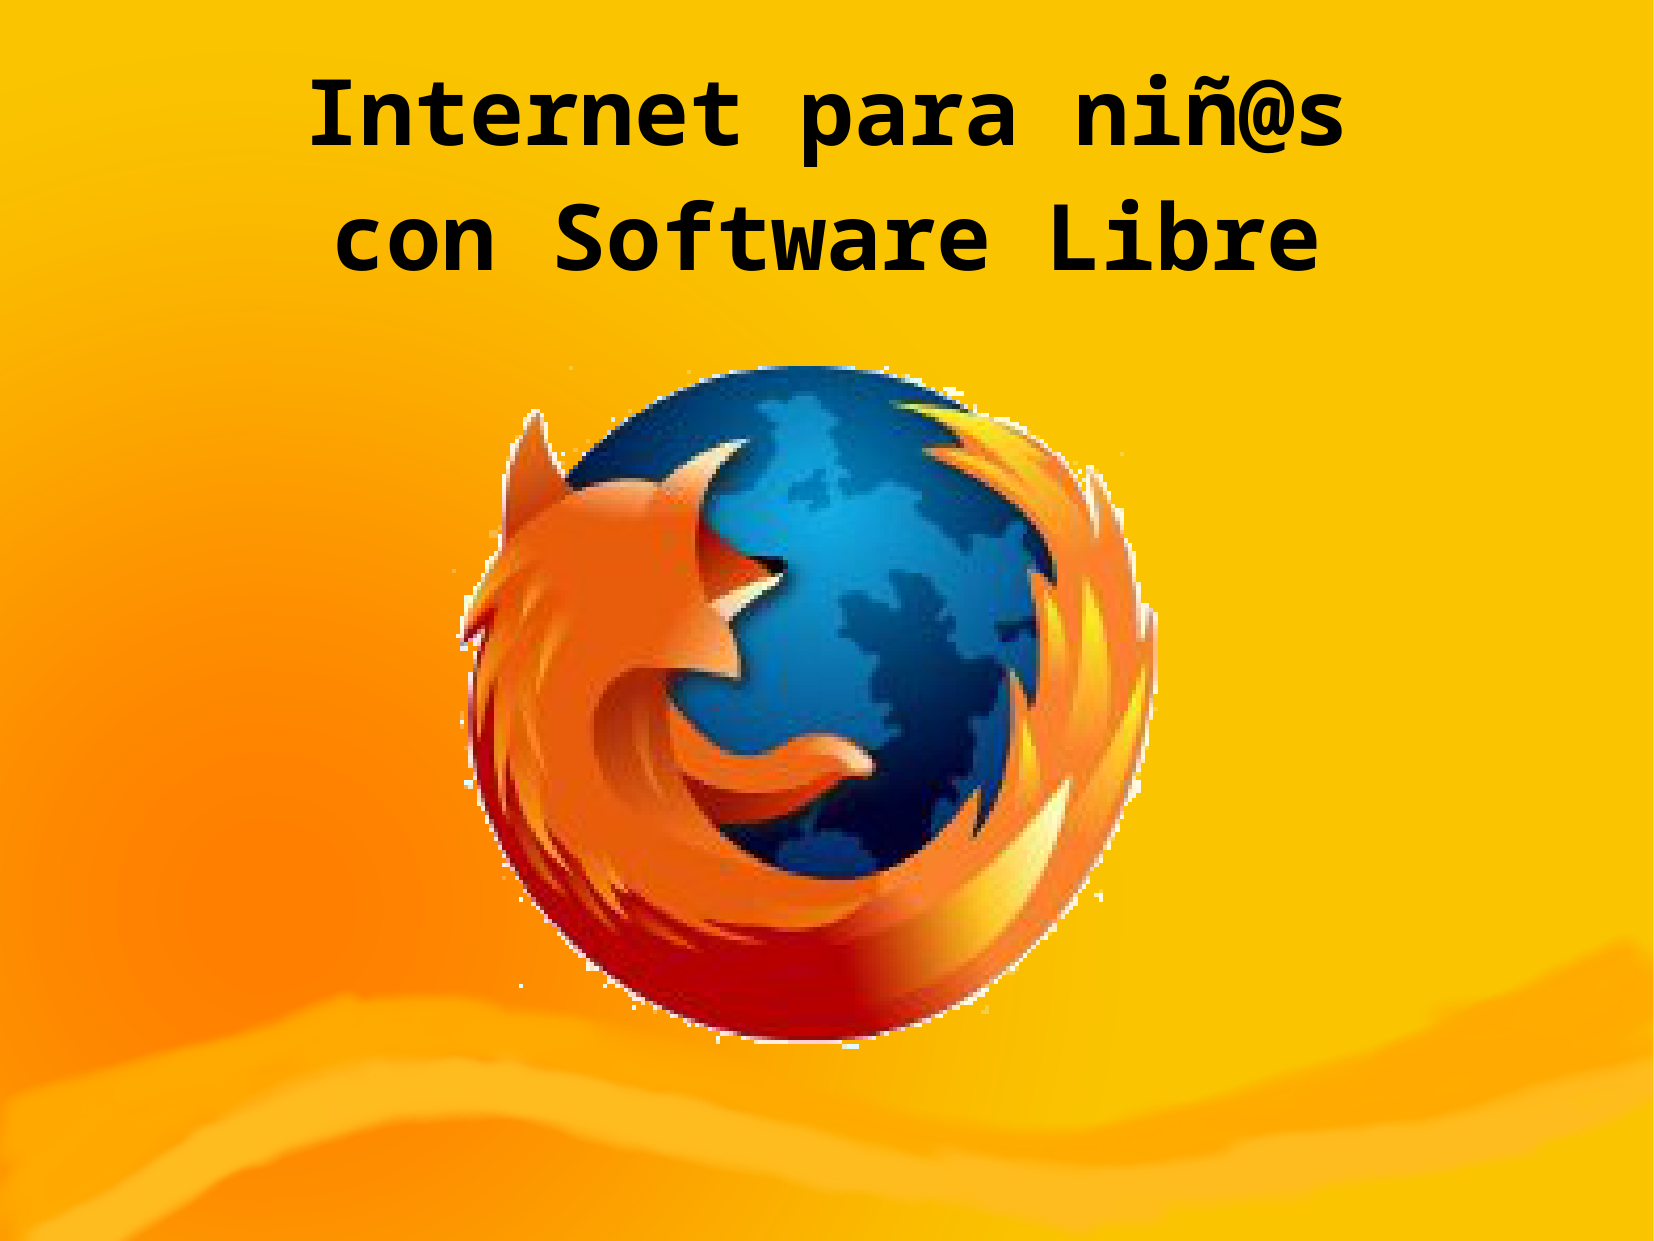

# Internet para niñ@s con Software Libre